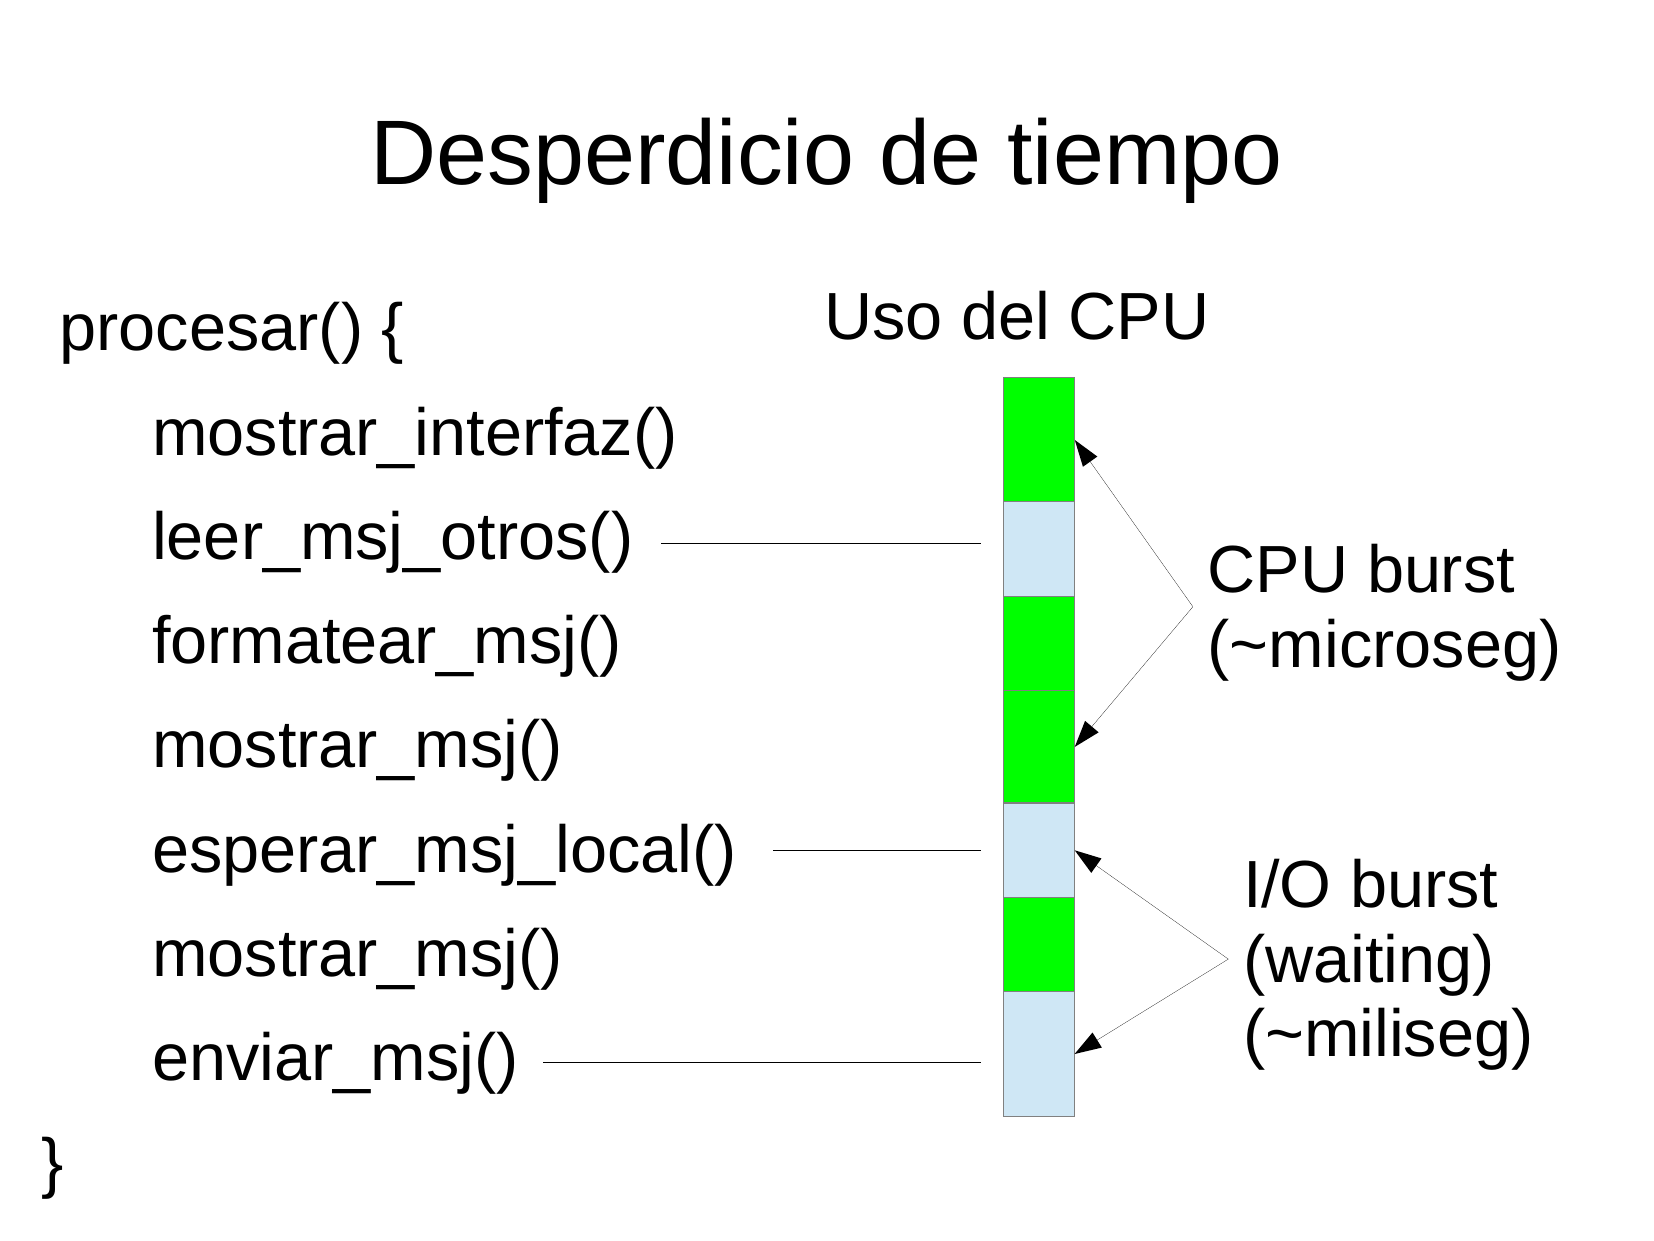

Desperdicio de tiempo
Uso del CPU
# procesar() {
 mostrar_interfaz()
 leer_msj_otros()
 formatear_msj()
 mostrar_msj()
 esperar_msj_local()
 mostrar_msj()
 enviar_msj()
}
CPU burst
(~microseg)
I/O burst
(waiting)
(~miliseg)